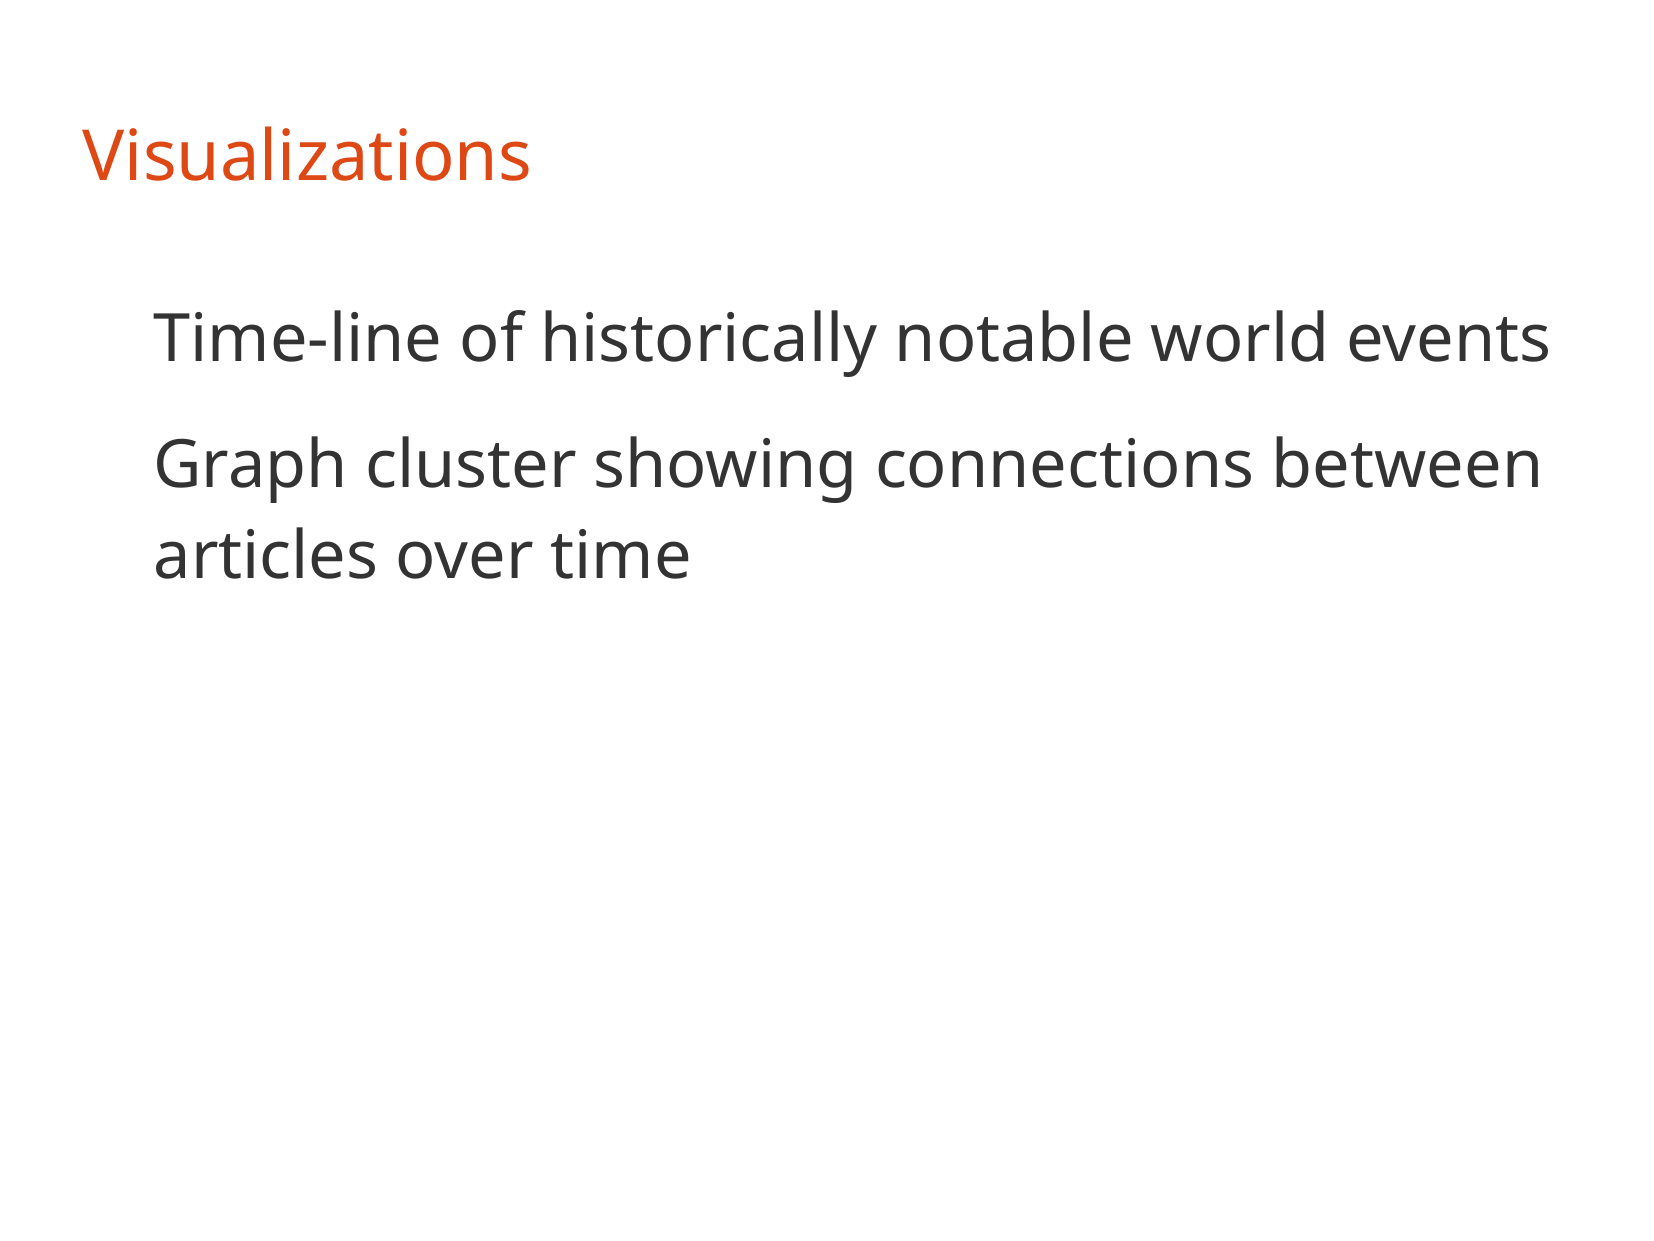

# Visualizations
Time-line of historically notable world events
Graph cluster showing connections between articles over time